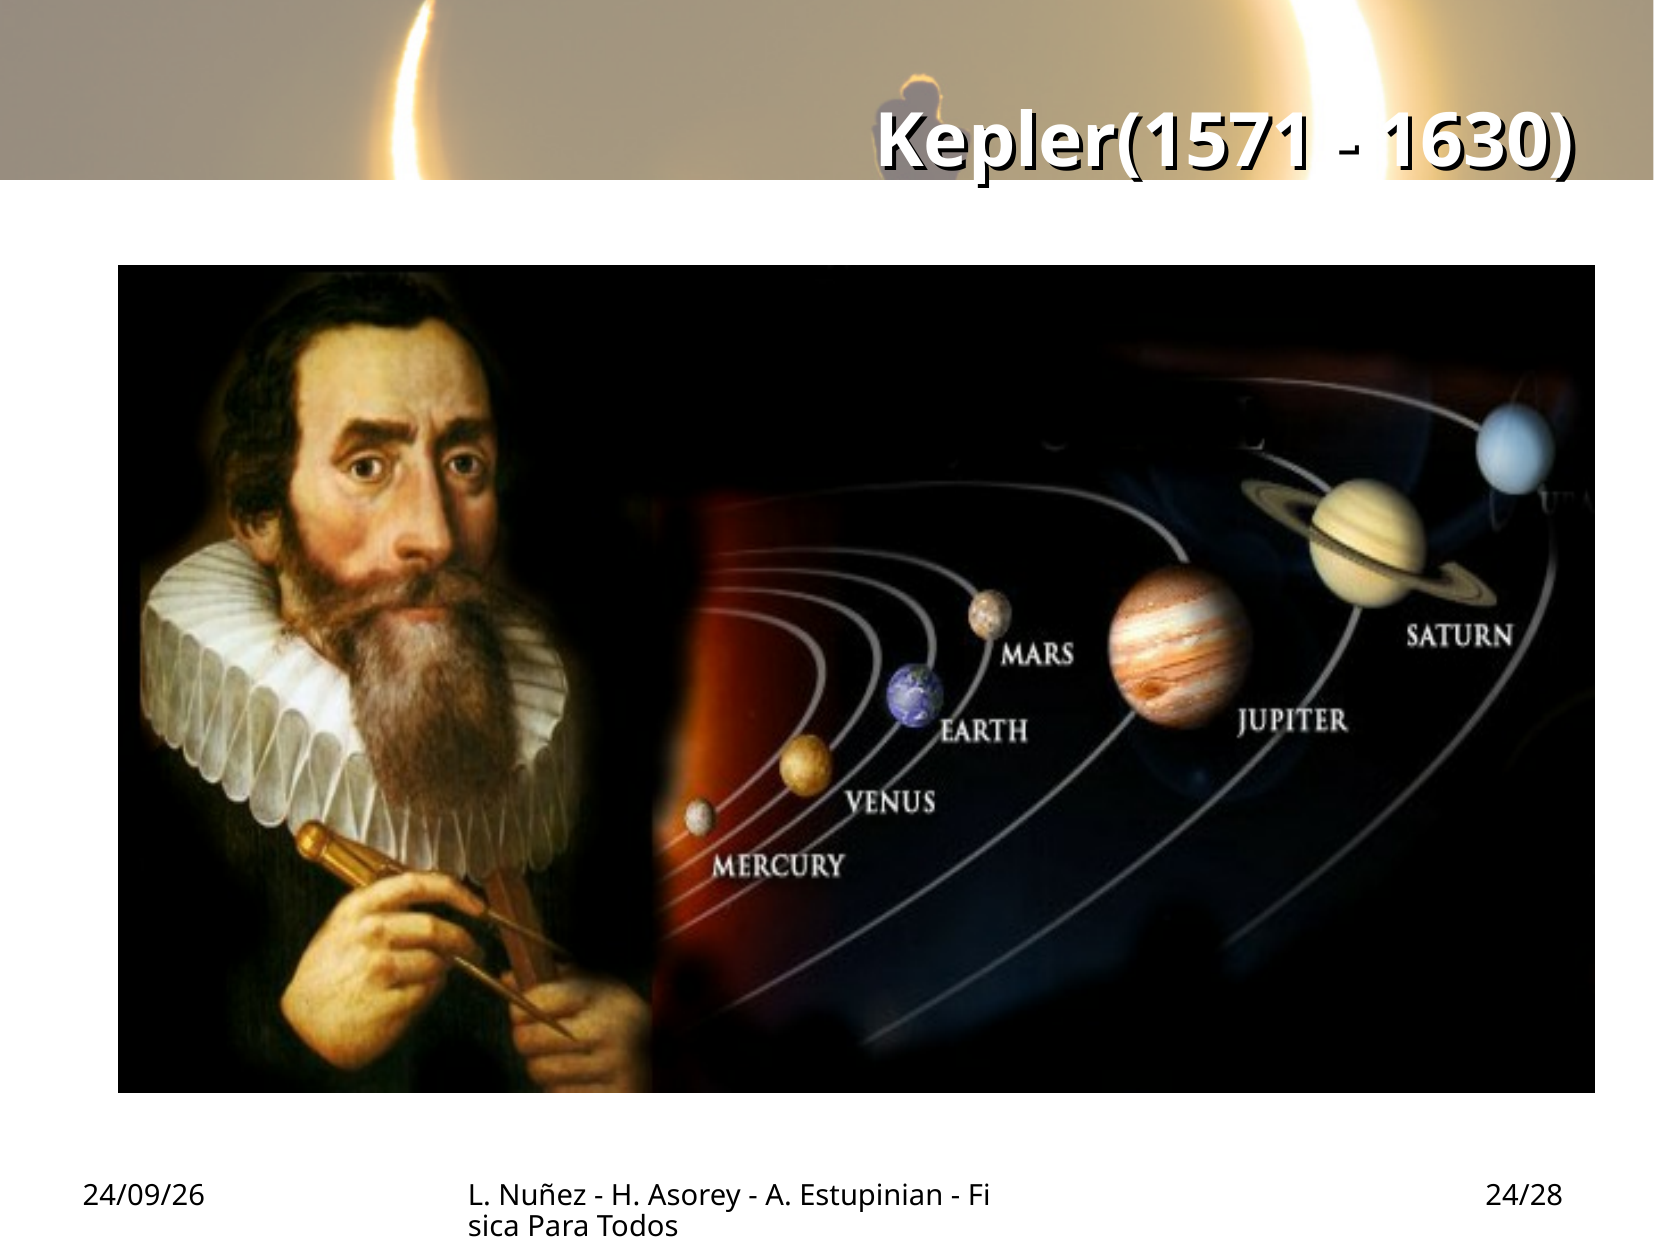

# Kepler(1571 - 1630)
L. Nuñez - H. Asorey - A. Estupinian - Fisica Para Todos
24